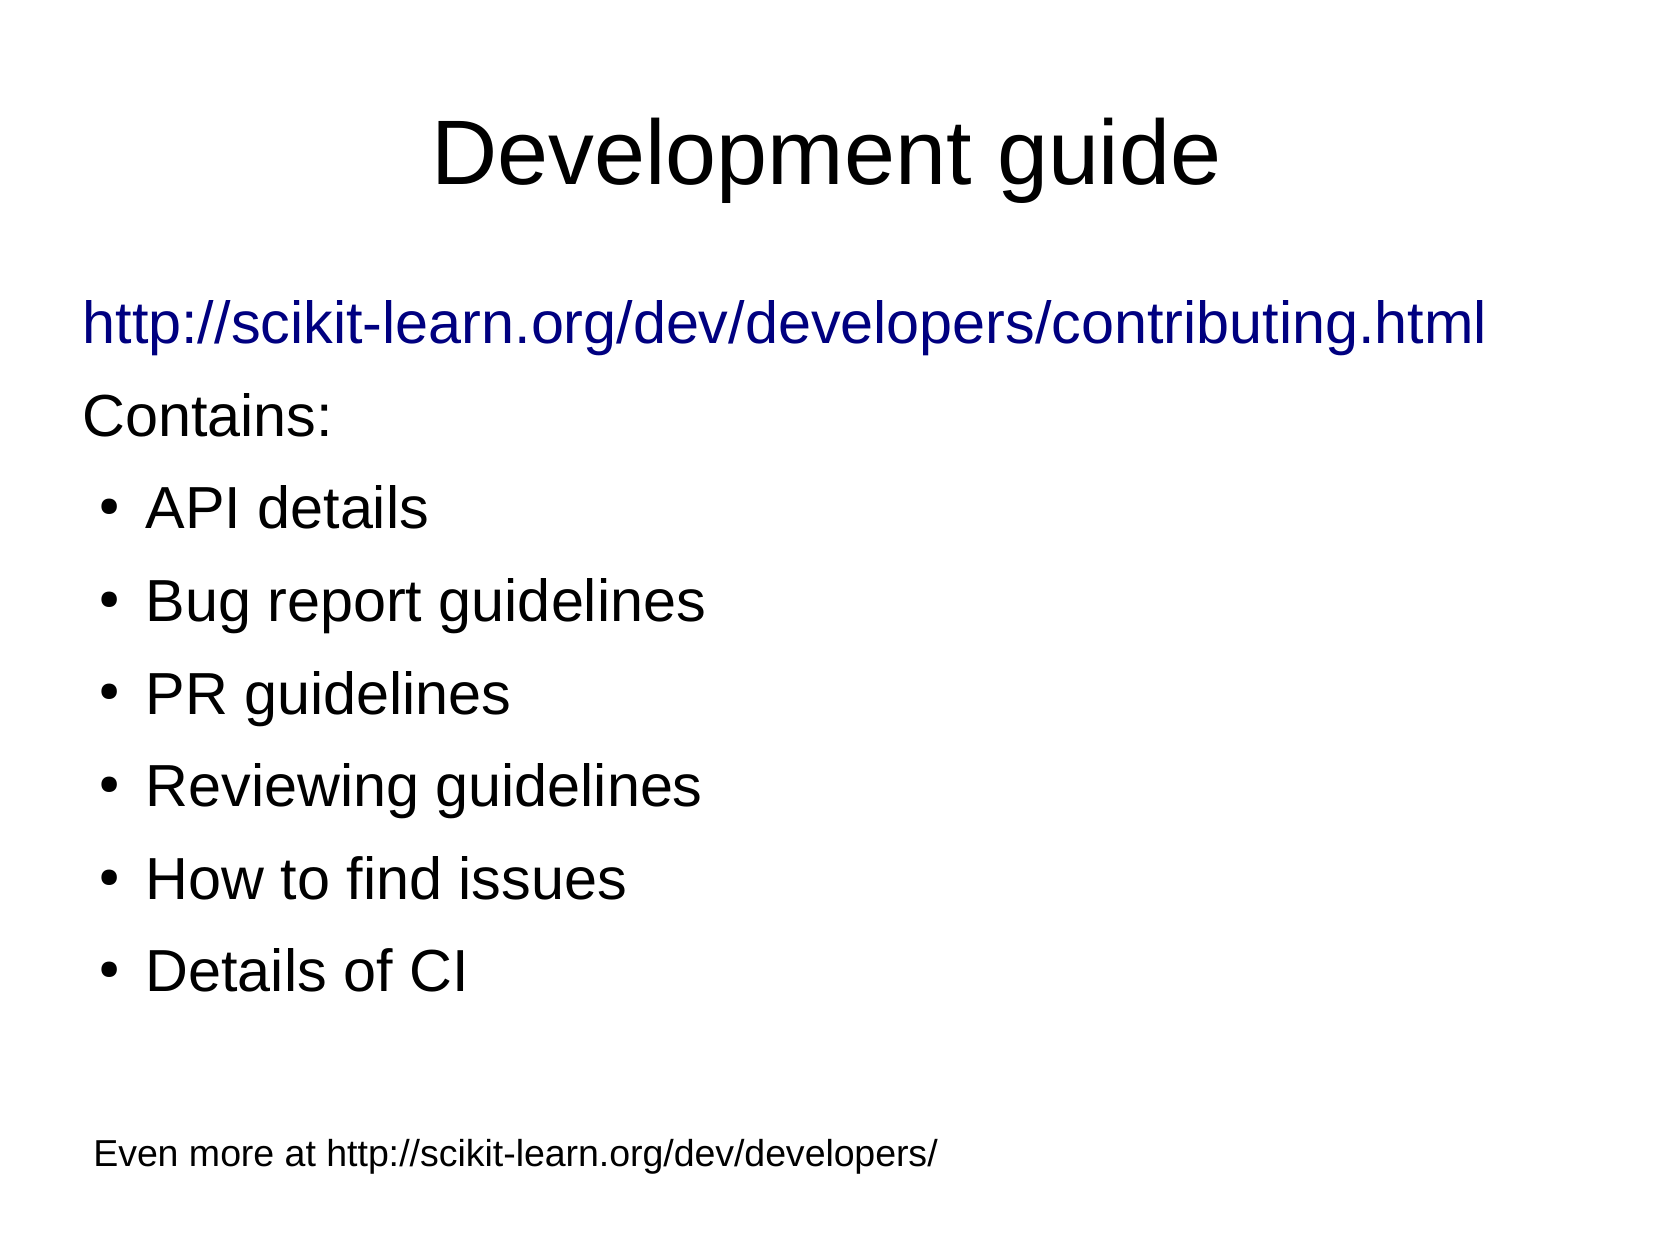

# Development guide
http://scikit-learn.org/dev/developers/contributing.html
Contains:
API details
Bug report guidelines
PR guidelines
Reviewing guidelines
How to find issues
Details of CI
Even more at http://scikit-learn.org/dev/developers/